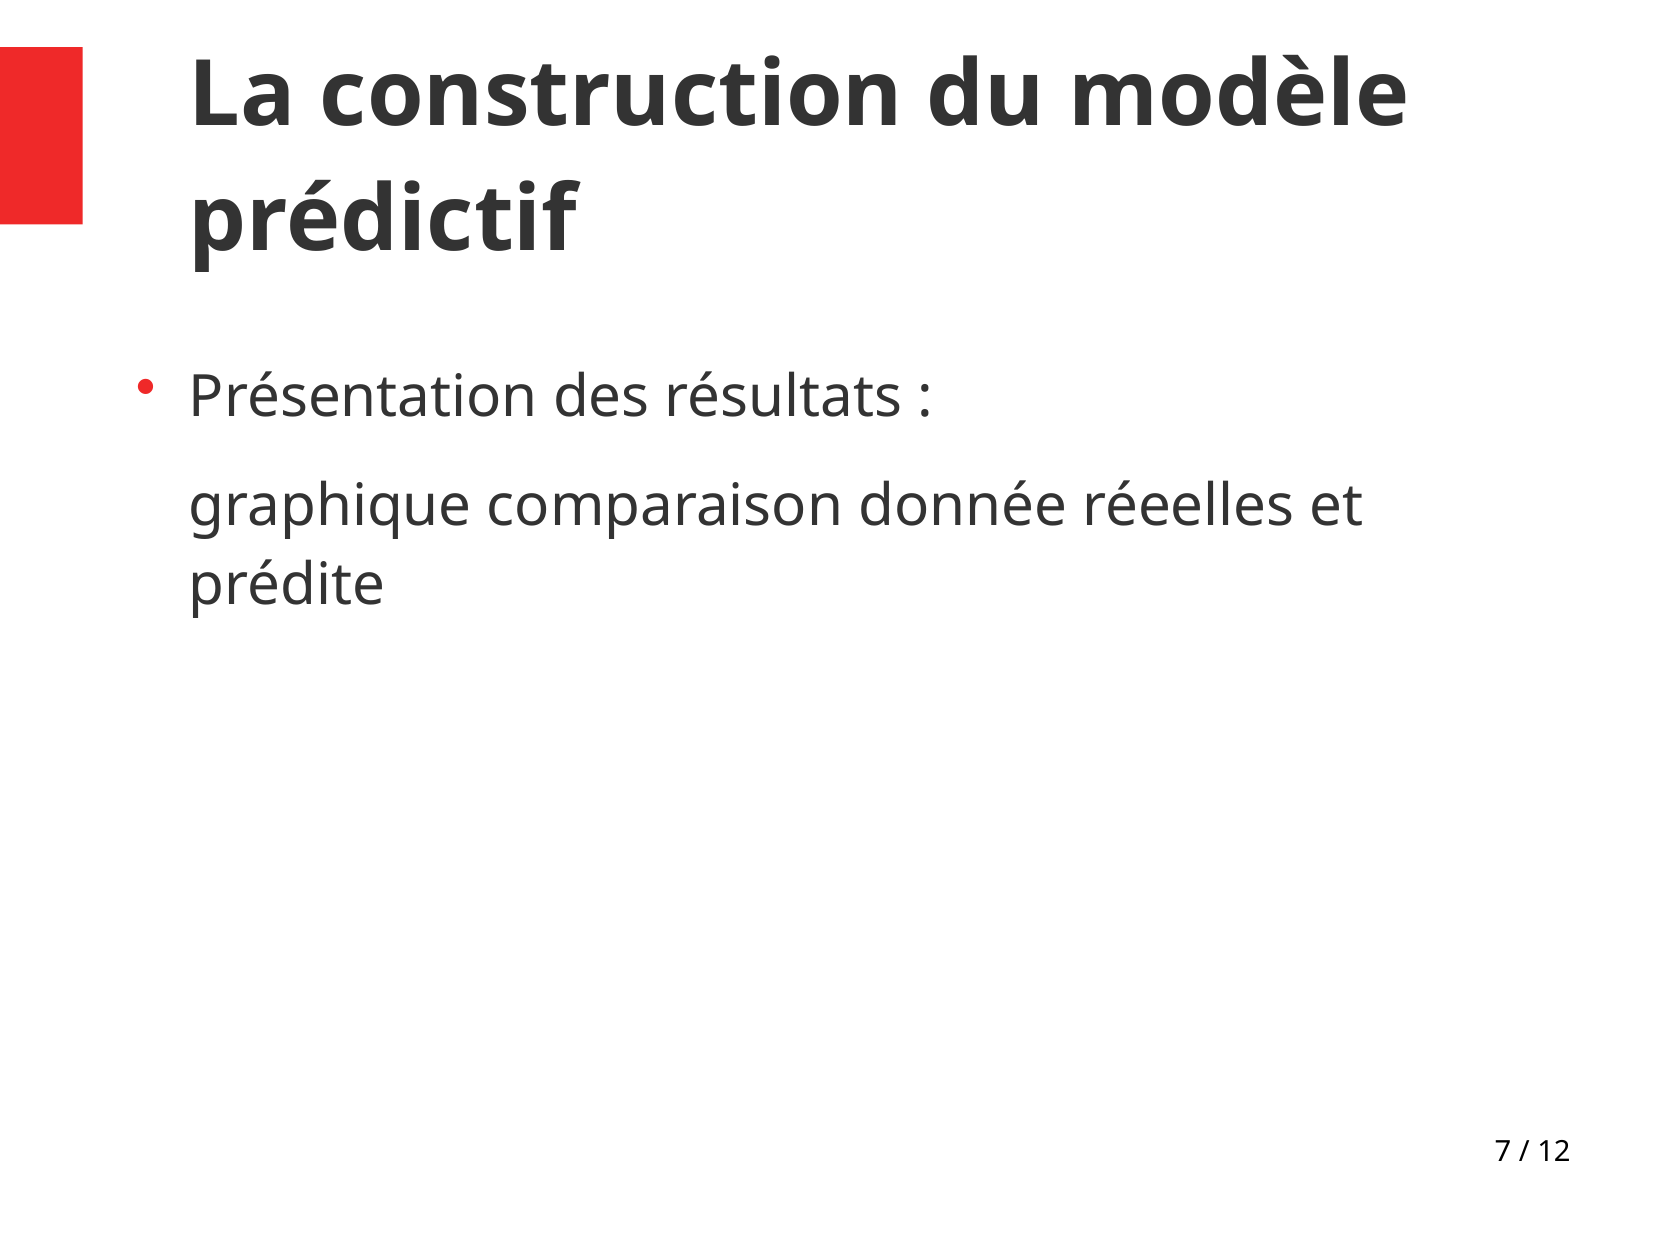

# La construction du modèle prédictif
Présentation des résultats :
graphique comparaison donnée réeelles et prédite
7